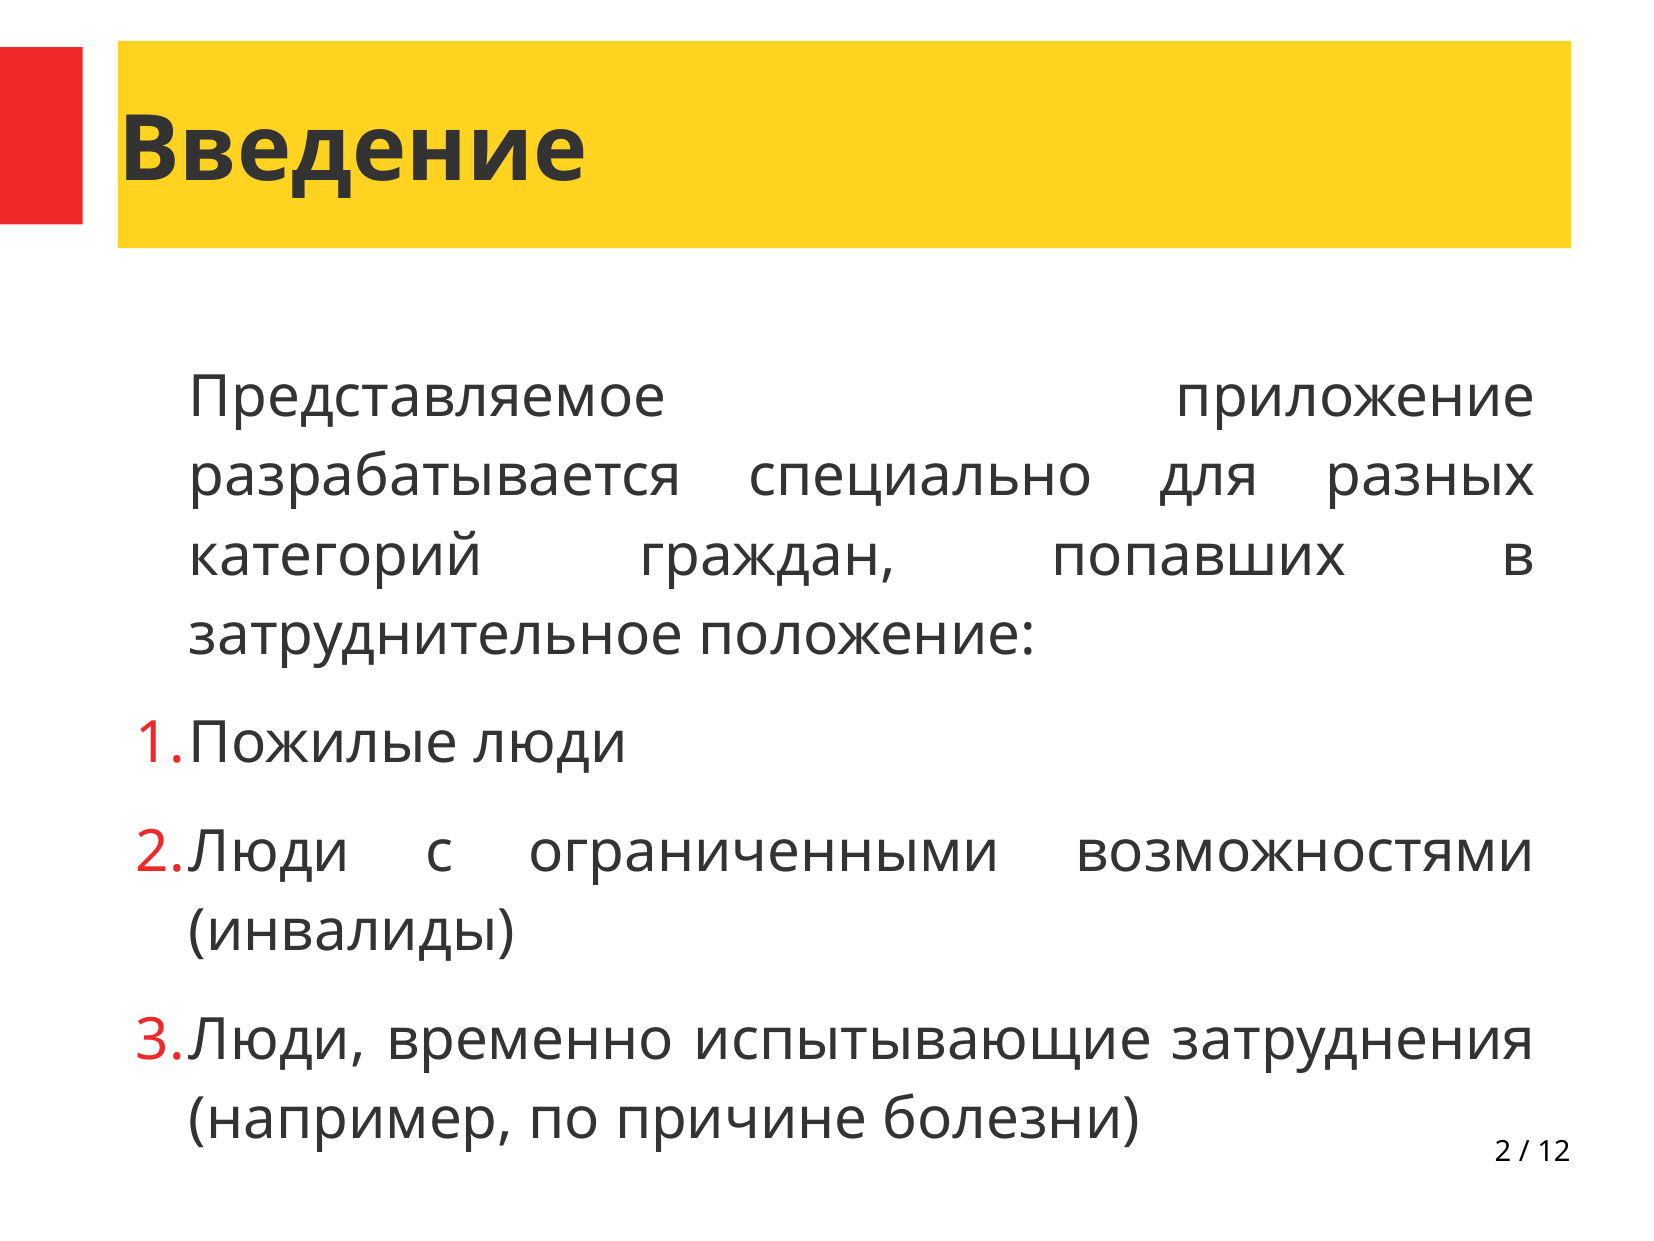

# Введение
Представляемое приложение разрабатывается специально для разных категорий граждан, попавших в затруднительное положение:
Пожилые люди
Люди с ограниченными возможностями (инвалиды)
Люди, временно испытывающие затруднения (например, по причине болезни)
2